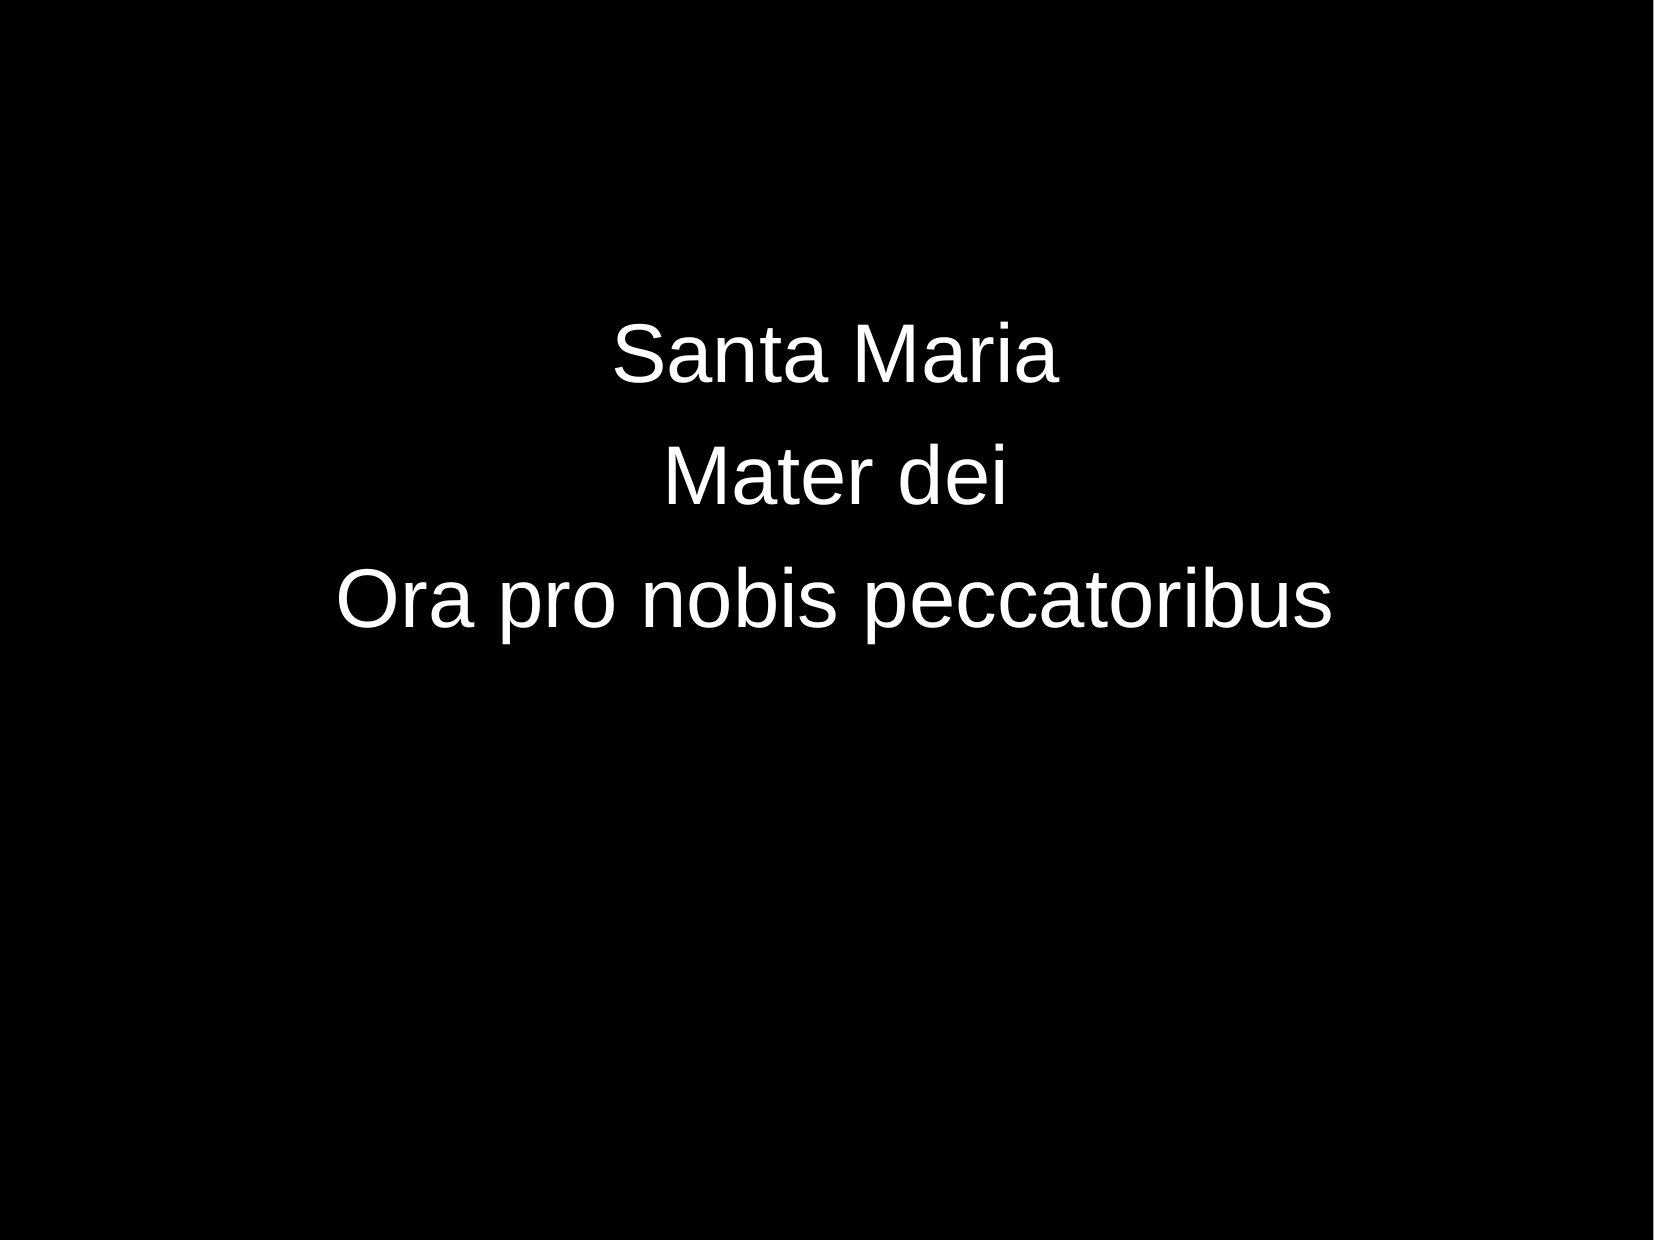

#
Santa Maria
Mater dei
Ora pro nobis peccatoribus